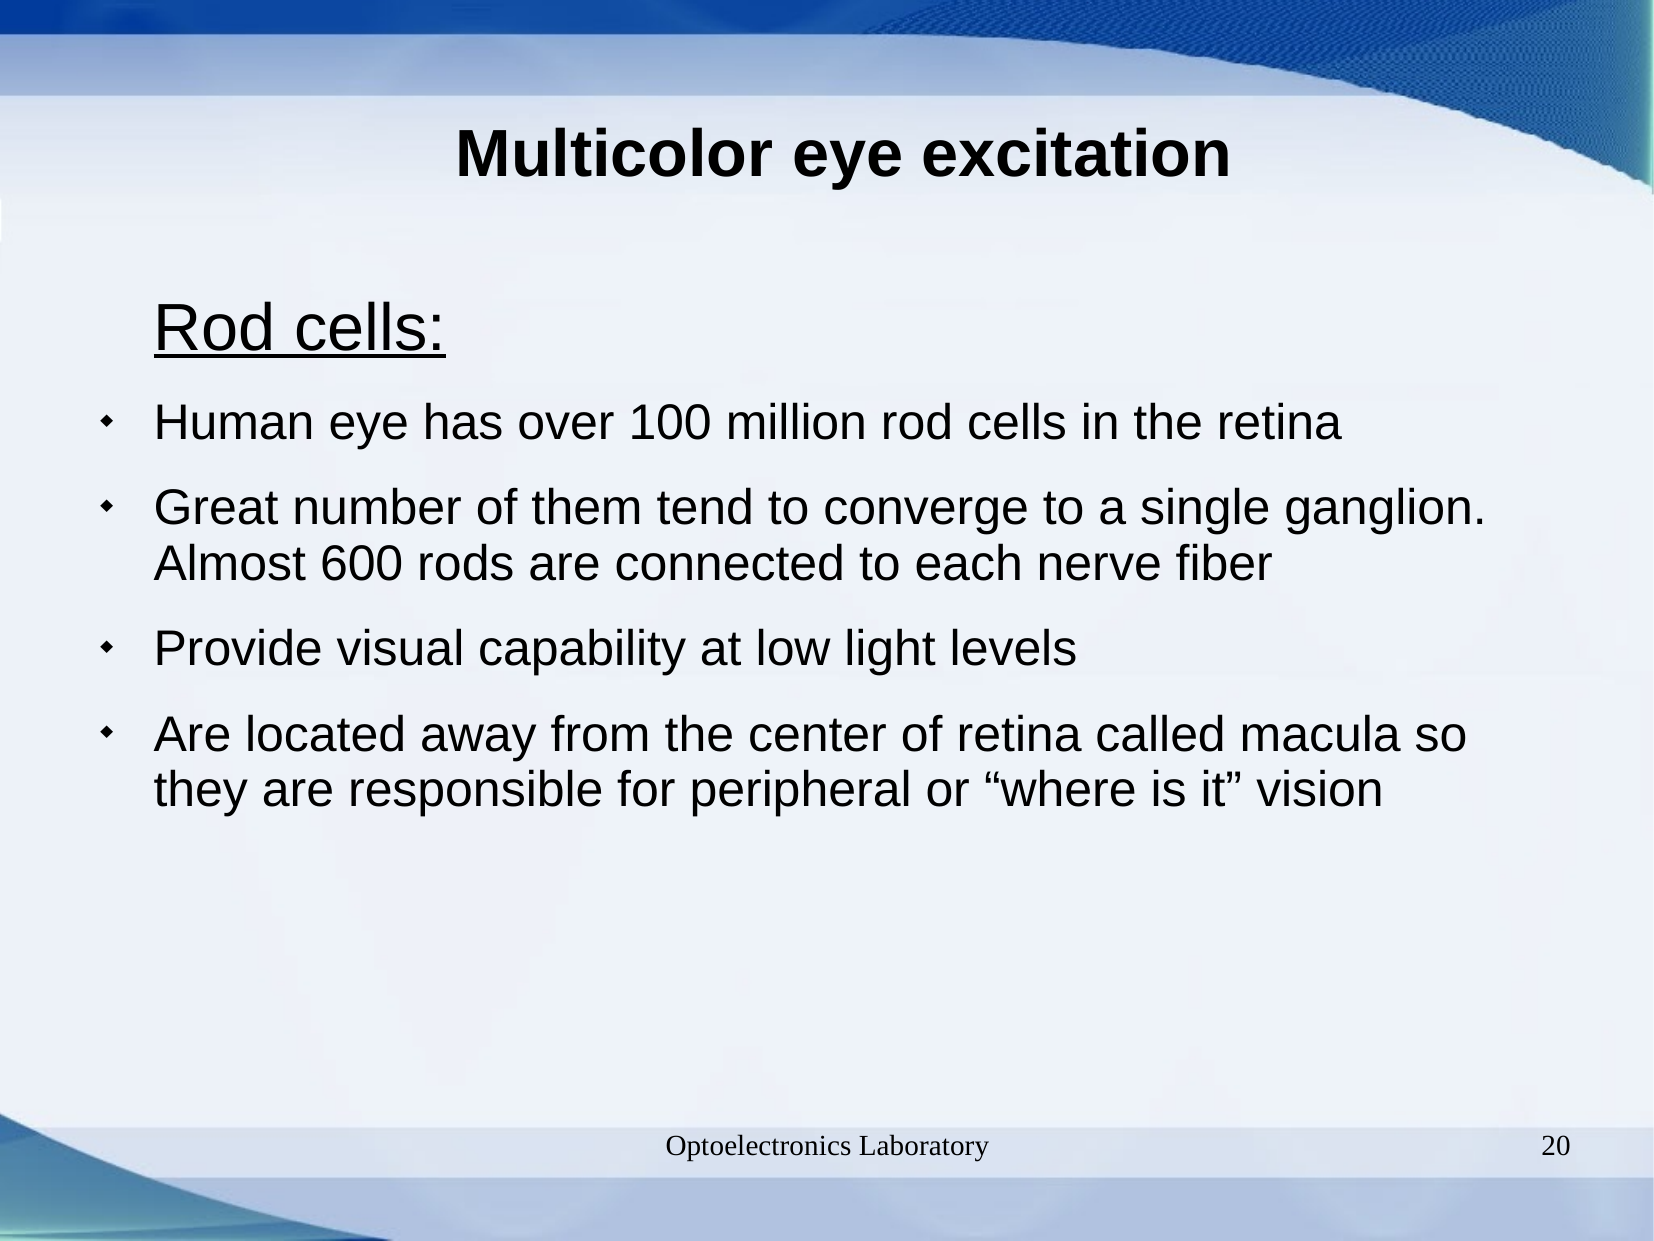

# Multicolor eye excitation
Rod cells:
Human eye has over 100 million rod cells in the retina
Great number of them tend to converge to a single ganglion. Almost 600 rods are connected to each nerve fiber
Provide visual capability at low light levels
Are located away from the center of retina called macula so they are responsible for peripheral or “where is it” vision
Optoelectronics Laboratory
20